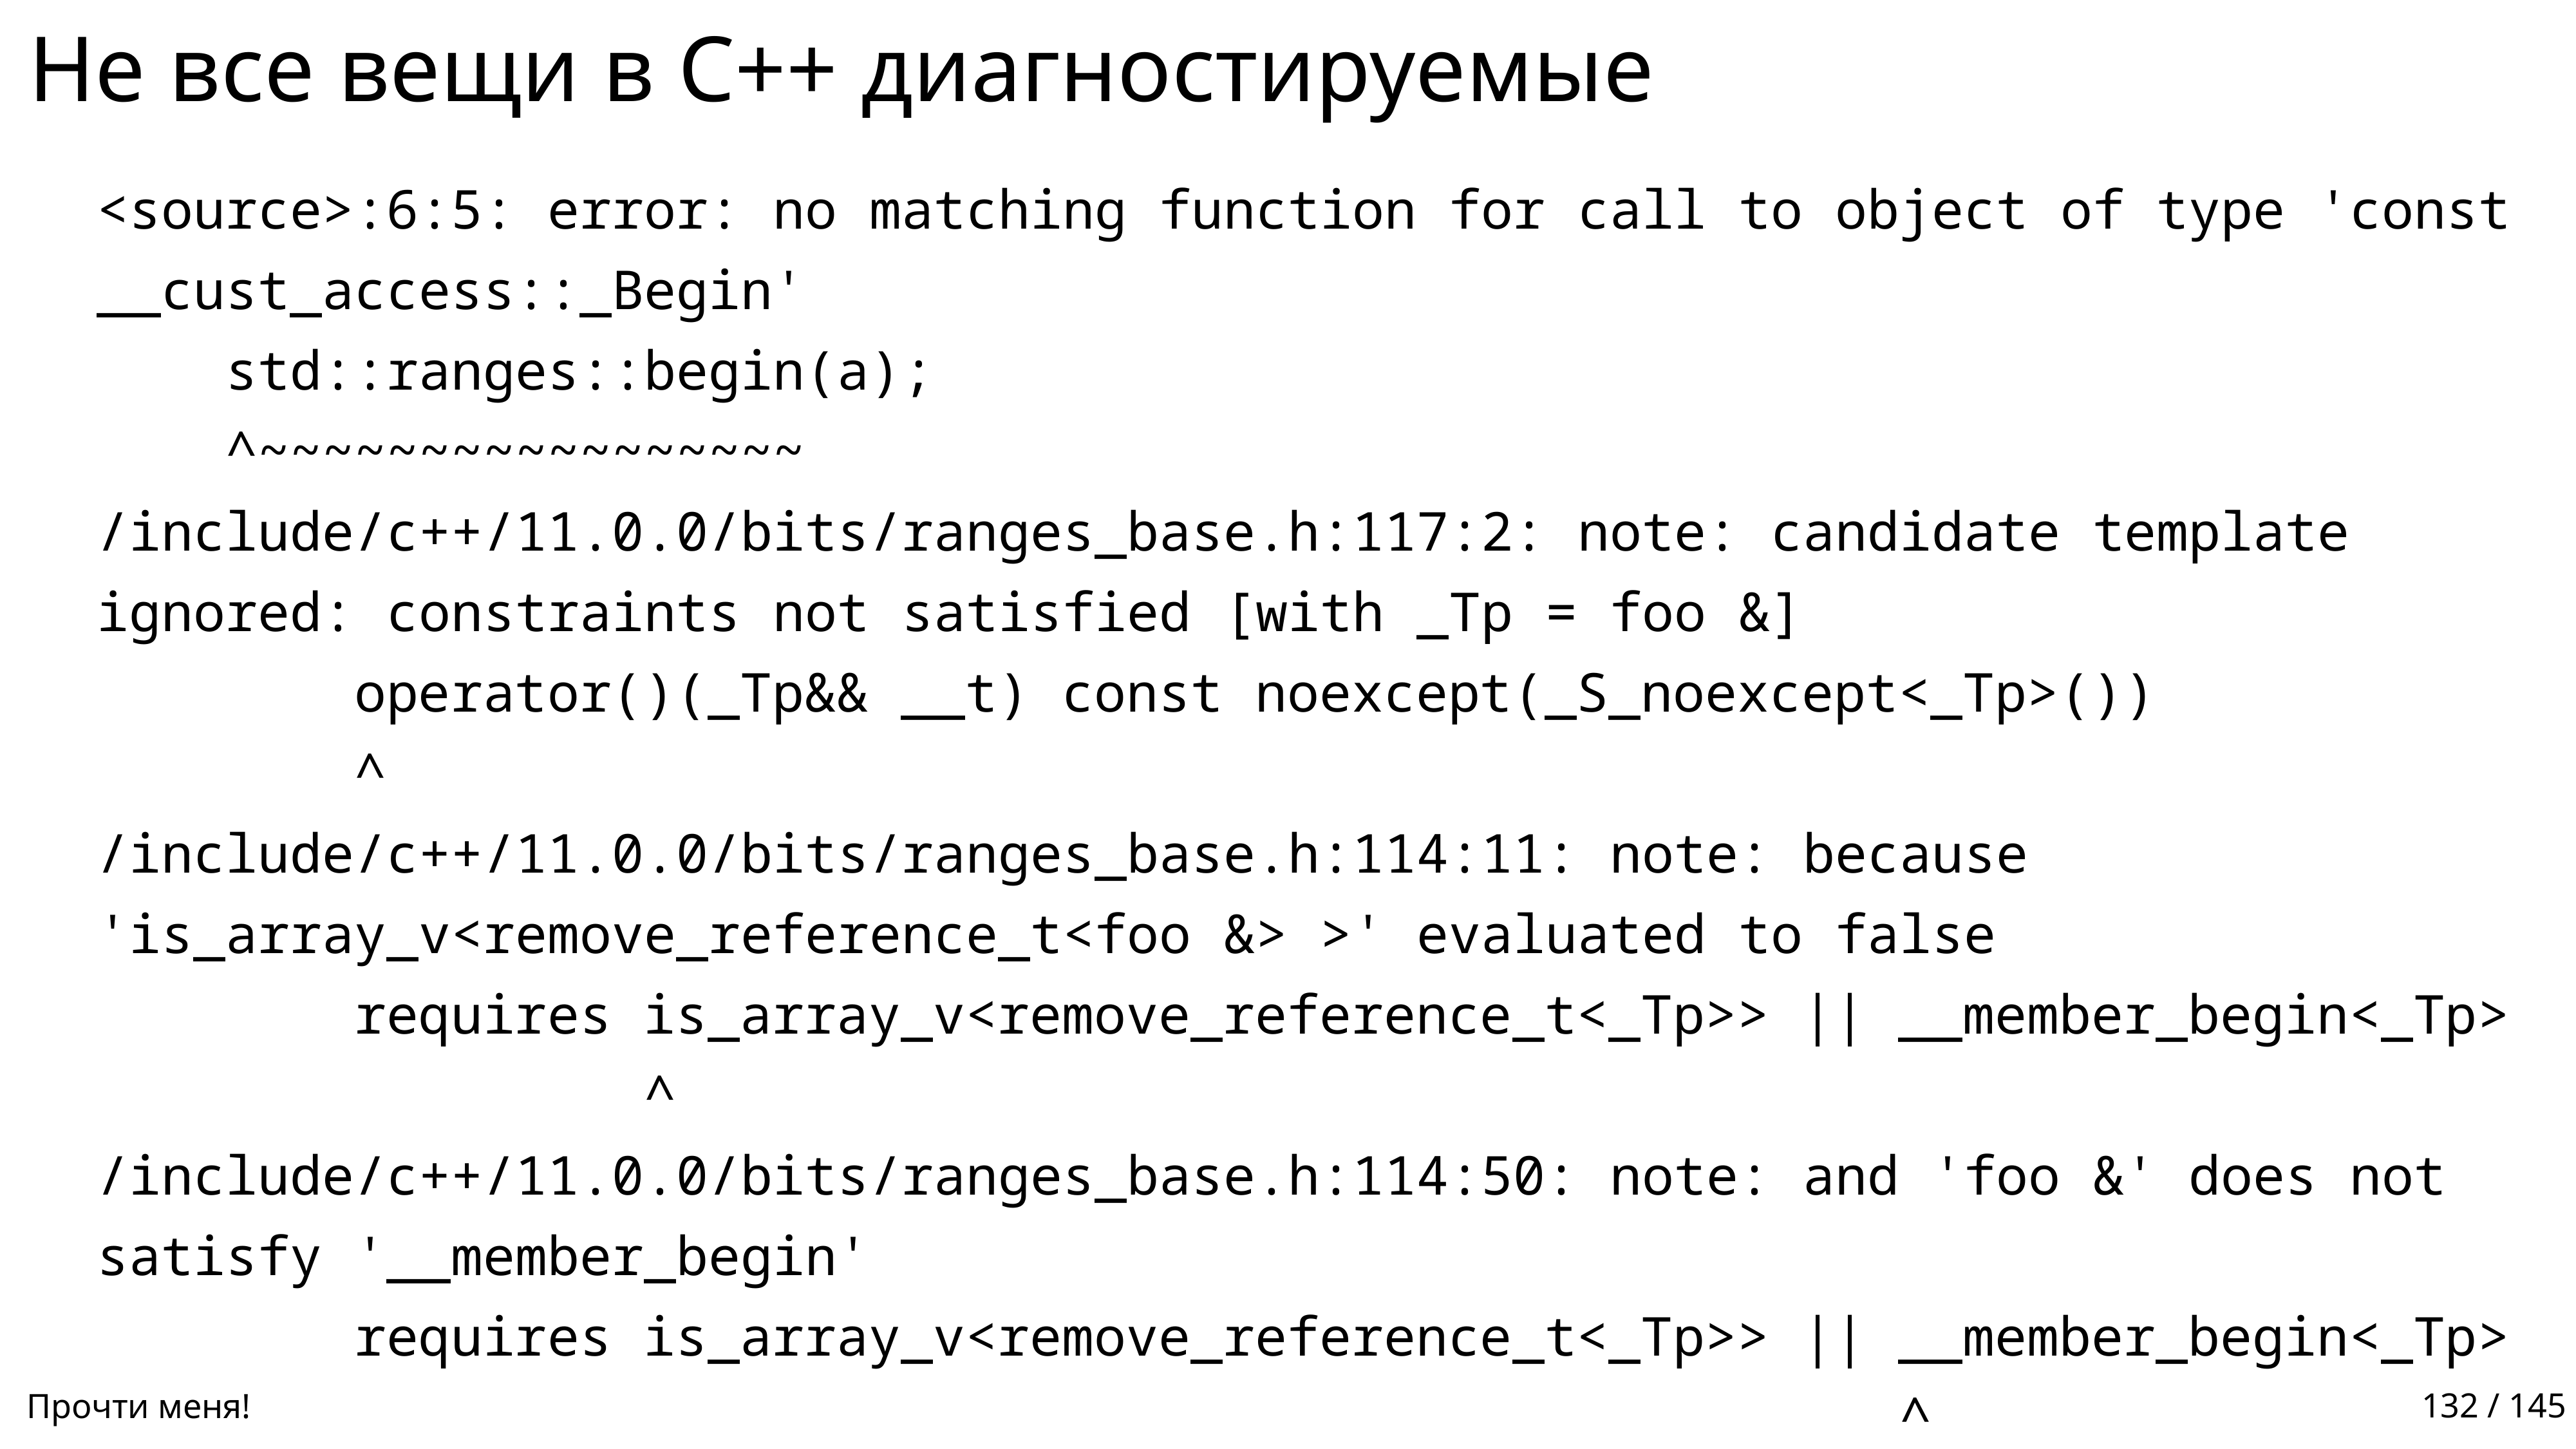

# Не все вещи в C++ диагностируемые
<source>:6:5: error: no matching function for call to object of type 'const __cust_access::_Begin'
 std::ranges::begin(a);
 ^~~~~~~~~~~~~~~~~~
/include/c++/11.0.0/bits/ranges_base.h:117:2: note: candidate template ignored: constraints not satisfied [with _Tp = foo &]
 operator()(_Tp&& __t) const noexcept(_S_noexcept<_Tp>())
 ^
/include/c++/11.0.0/bits/ranges_base.h:114:11: note: because 'is_array_v<remove_reference_t<foo &> >' evaluated to false
 requires is_array_v<remove_reference_t<_Tp>> || __member_begin<_Tp>
 ^
/include/c++/11.0.0/bits/ranges_base.h:114:50: note: and 'foo &' does not satisfy '__member_begin'
 requires is_array_v<remove_reference_t<_Tp>> || __member_begin<_Tp>
 ^
Прочти меня!